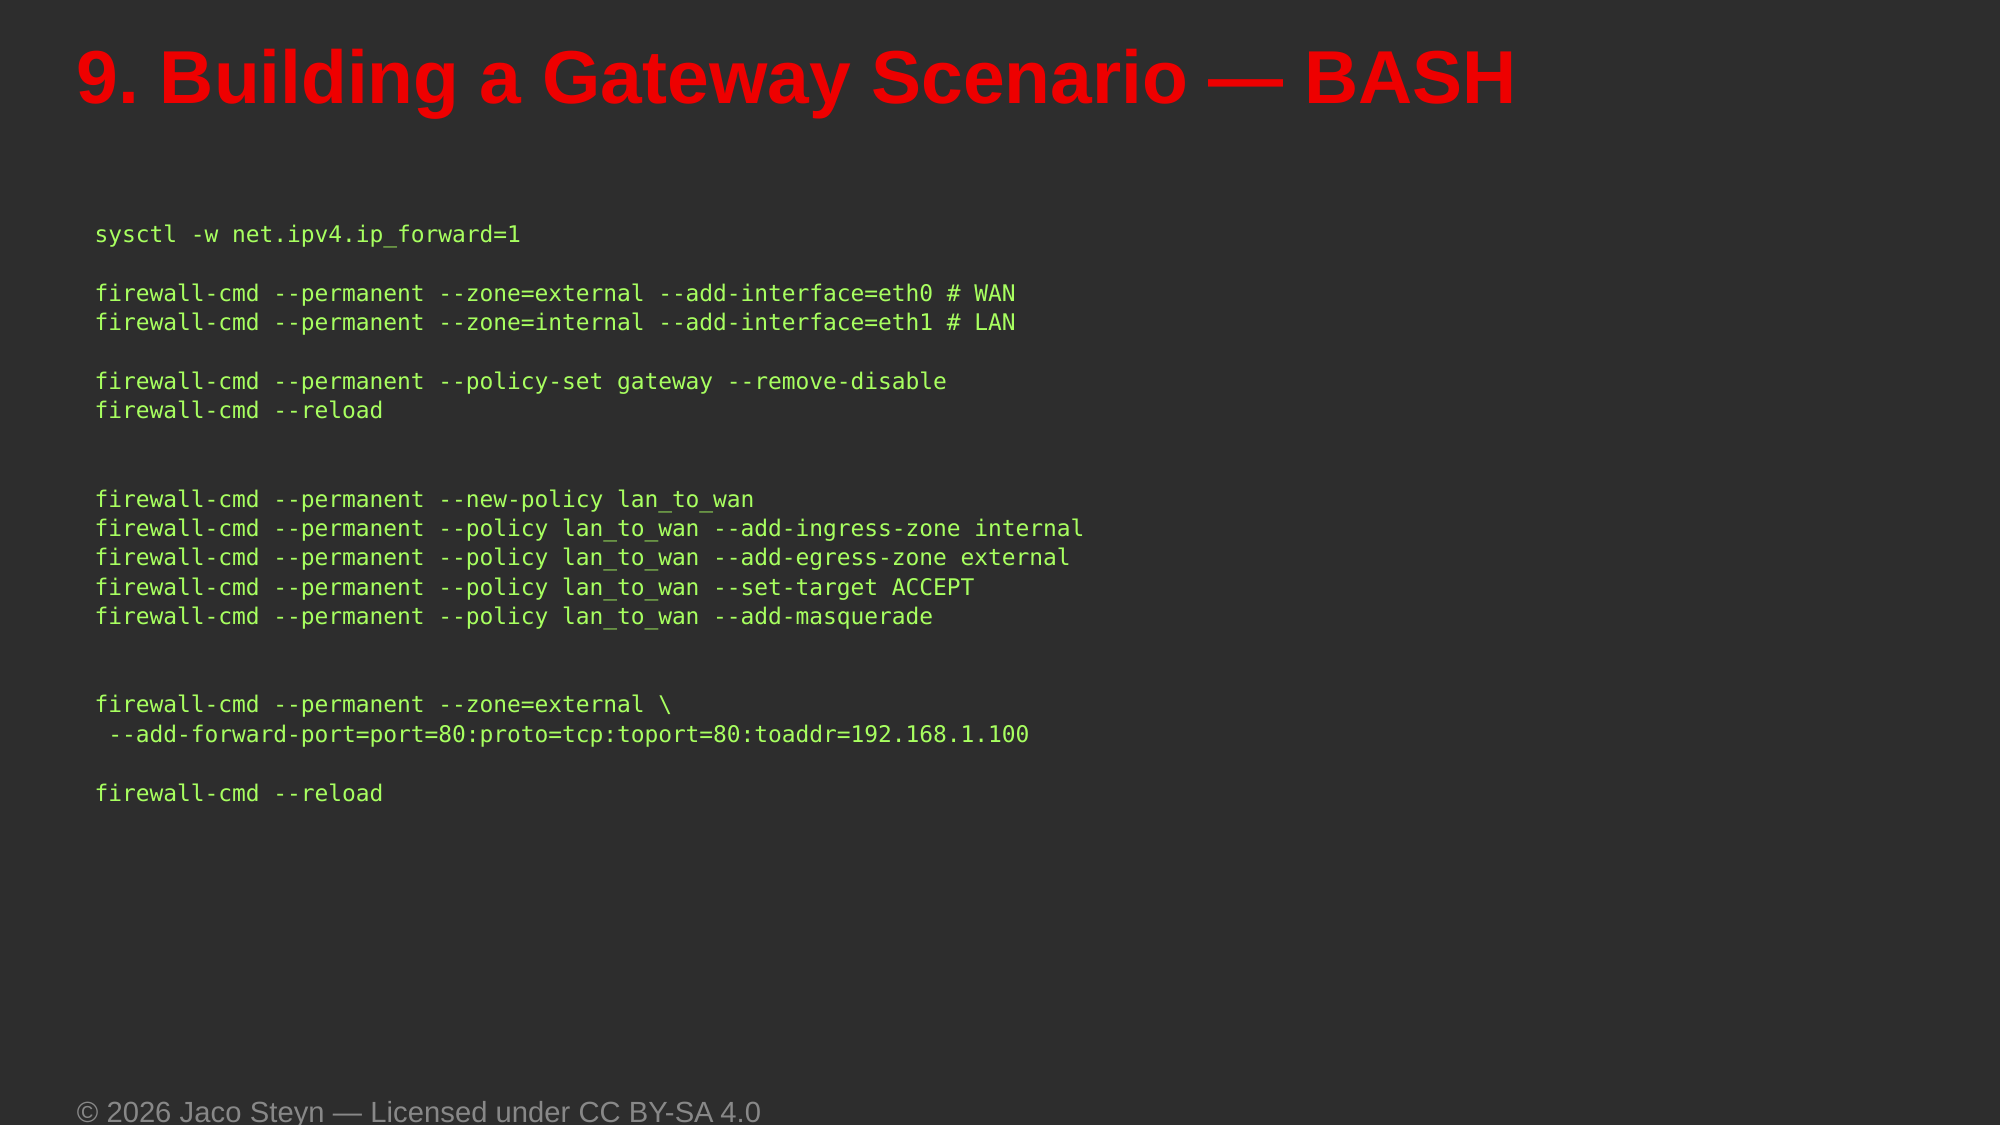

9. Building a Gateway Scenario — BASH
sysctl -w net.ipv4.ip_forward=1
firewall-cmd --permanent --zone=external --add-interface=eth0 # WAN
firewall-cmd --permanent --zone=internal --add-interface=eth1 # LAN
firewall-cmd --permanent --policy-set gateway --remove-disable
firewall-cmd --reload
firewall-cmd --permanent --new-policy lan_to_wan
firewall-cmd --permanent --policy lan_to_wan --add-ingress-zone internal
firewall-cmd --permanent --policy lan_to_wan --add-egress-zone external
firewall-cmd --permanent --policy lan_to_wan --set-target ACCEPT
firewall-cmd --permanent --policy lan_to_wan --add-masquerade
firewall-cmd --permanent --zone=external \
 --add-forward-port=port=80:proto=tcp:toport=80:toaddr=192.168.1.100
firewall-cmd --reload
© 2026 Jaco Steyn — Licensed under CC BY-SA 4.0